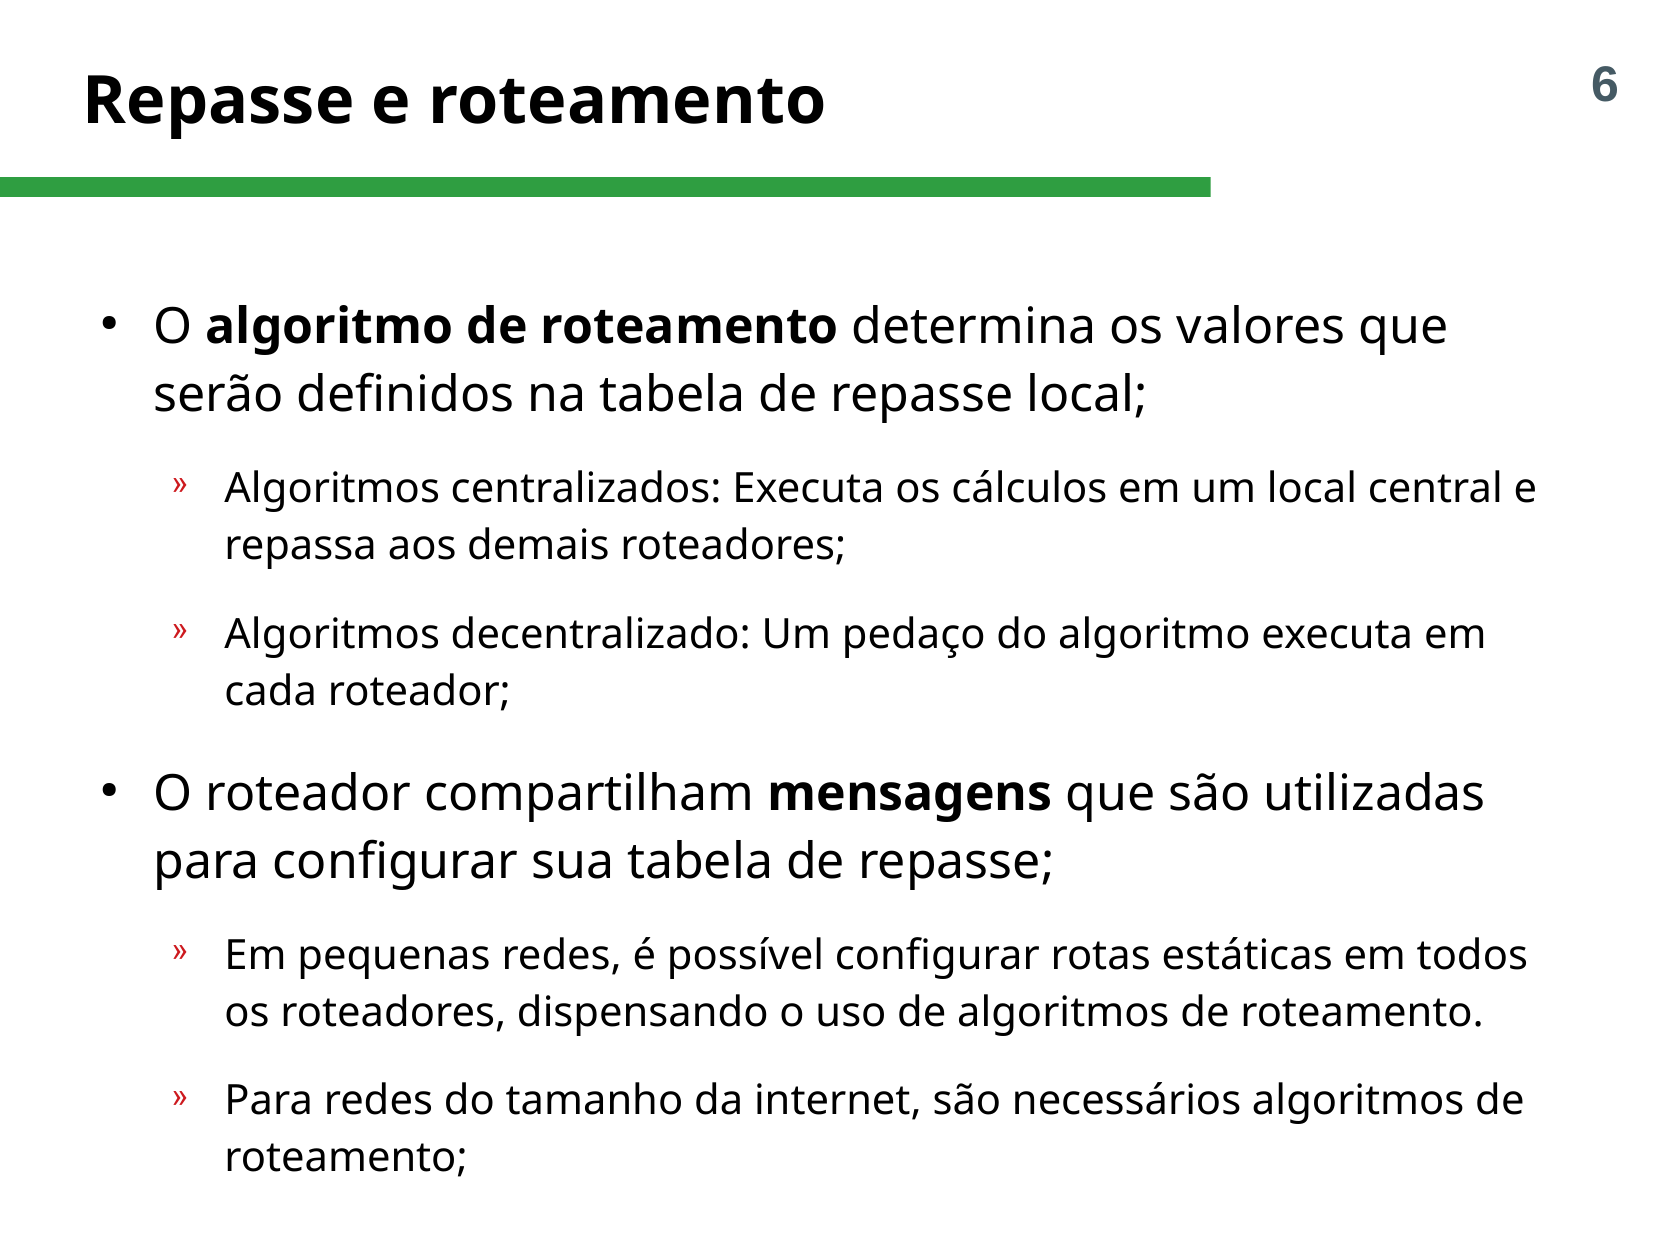

# Repasse e roteamento
O algoritmo de roteamento determina os valores que serão definidos na tabela de repasse local;
Algoritmos centralizados: Executa os cálculos em um local central e repassa aos demais roteadores;
Algoritmos decentralizado: Um pedaço do algoritmo executa em cada roteador;
O roteador compartilham mensagens que são utilizadas para configurar sua tabela de repasse;
Em pequenas redes, é possível configurar rotas estáticas em todos os roteadores, dispensando o uso de algoritmos de roteamento.
Para redes do tamanho da internet, são necessários algoritmos de roteamento;